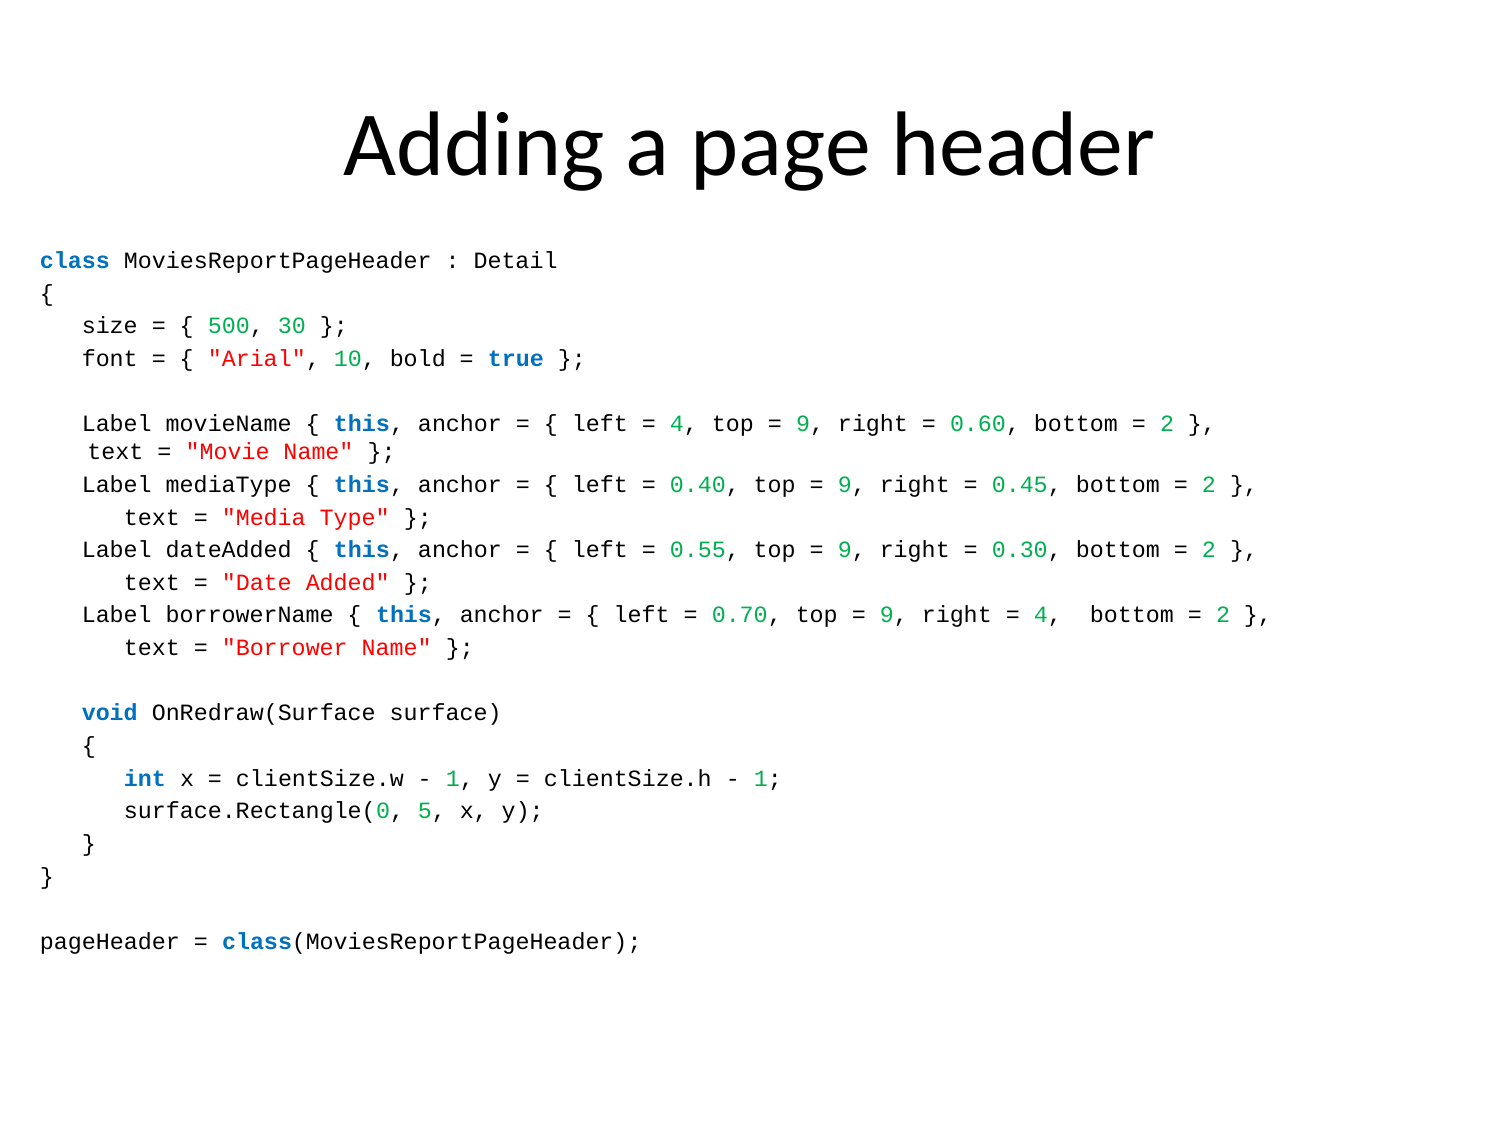

# Adding a page header
class MoviesReportPageHeader : Detail
{
 size = { 500, 30 };
 font = { "Arial", 10, bold = true };
 Label movieName { this, anchor = { left = 4, top = 9, right = 0.60, bottom = 2 },
 text = "Movie Name" };
 Label mediaType { this, anchor = { left = 0.40, top = 9, right = 0.45, bottom = 2 },
 text = "Media Type" };
 Label dateAdded { this, anchor = { left = 0.55, top = 9, right = 0.30, bottom = 2 },
 text = "Date Added" };
 Label borrowerName { this, anchor = { left = 0.70, top = 9, right = 4, bottom = 2 },
 text = "Borrower Name" };
 void OnRedraw(Surface surface)
 {
 int x = clientSize.w - 1, y = clientSize.h - 1;
 surface.Rectangle(0, 5, x, y);
 }
}
pageHeader = class(MoviesReportPageHeader);